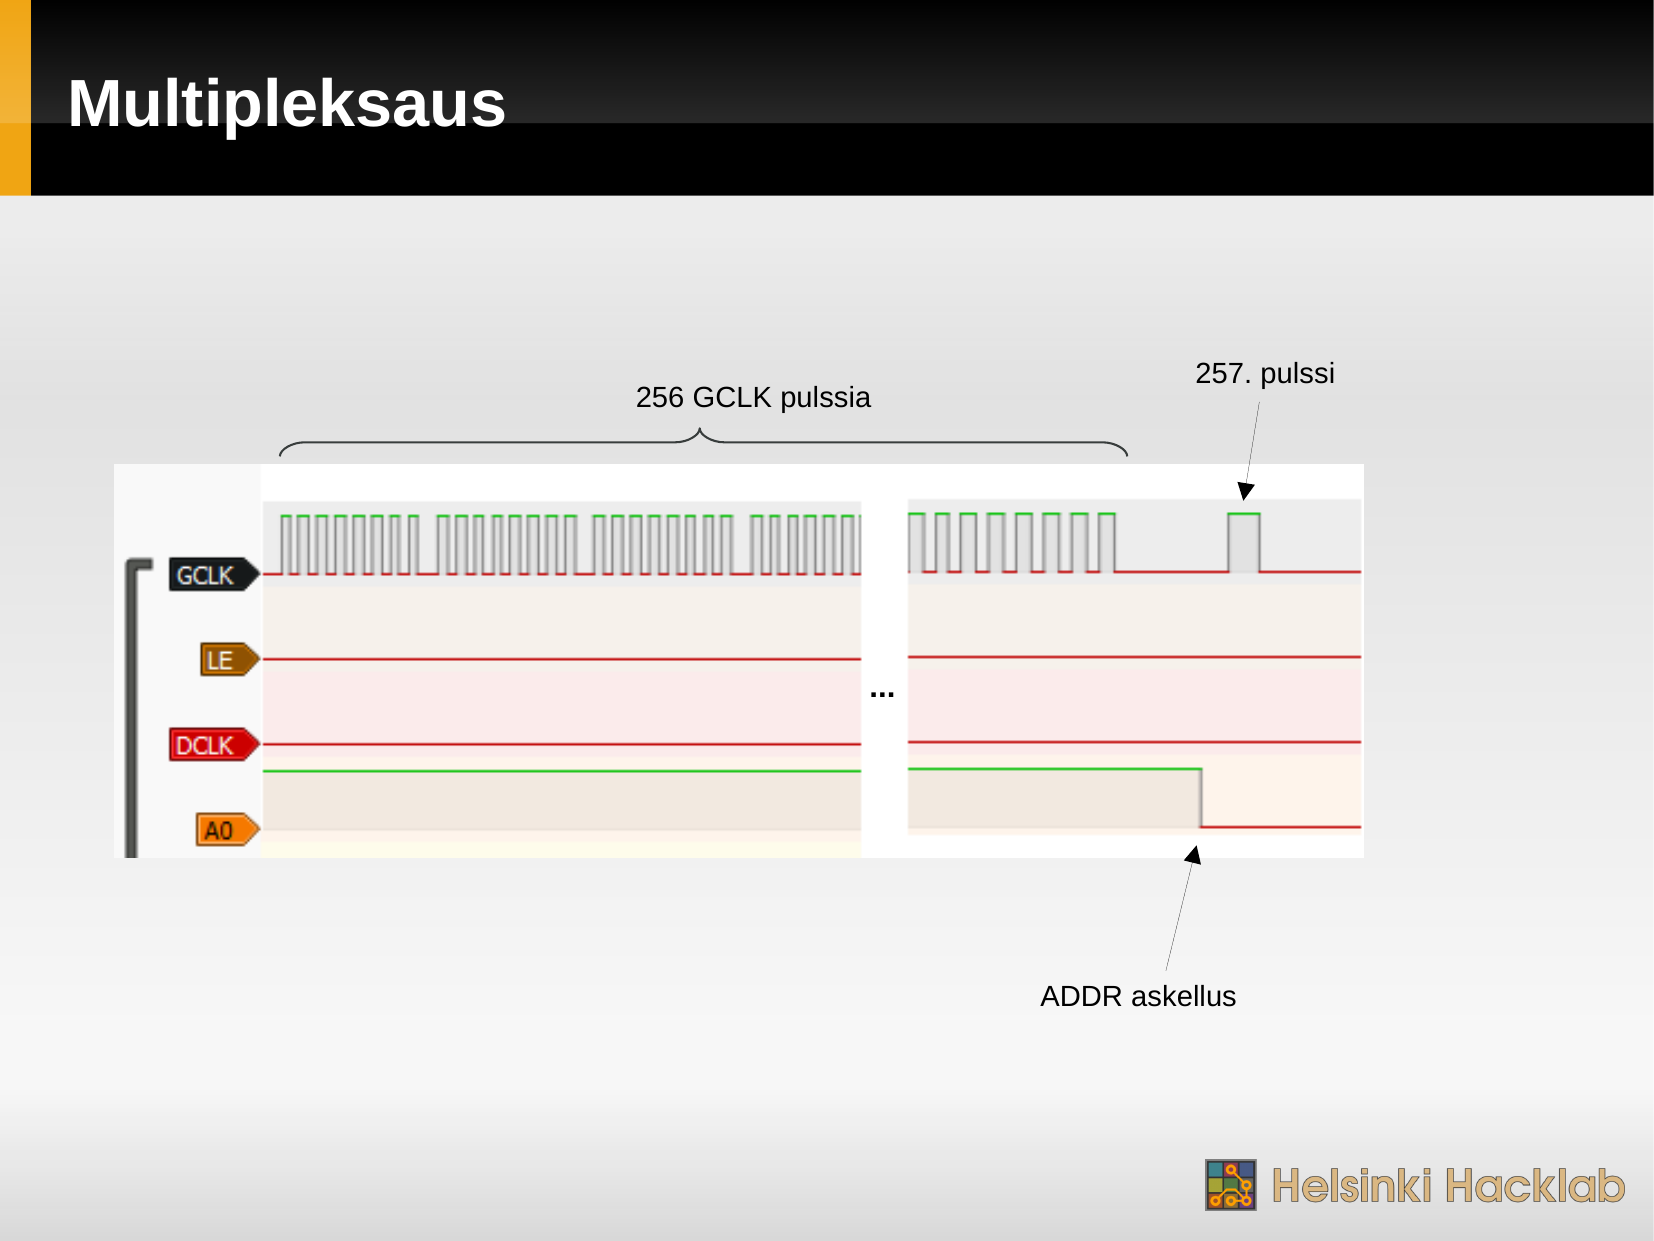

# Multipleksaus
257. pulssi
256 GCLK pulssia
...
ADDR askellus